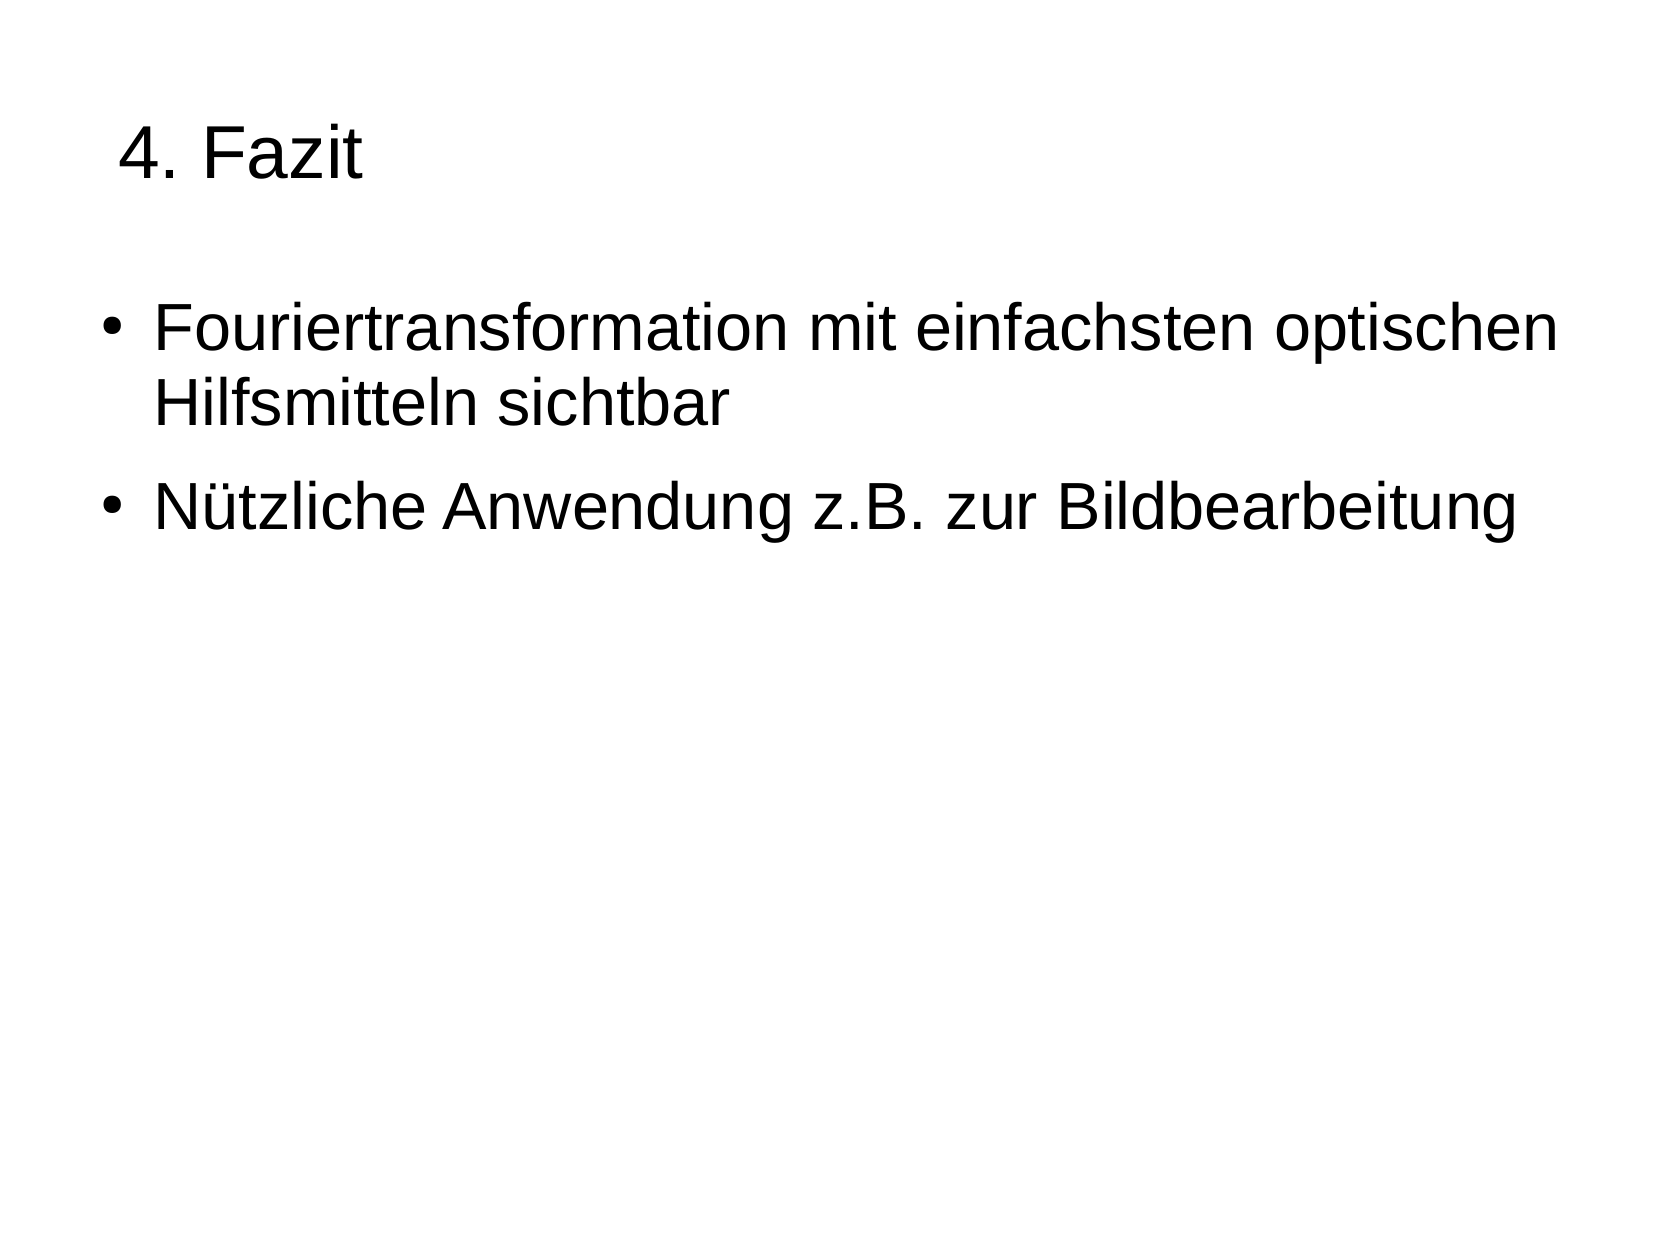

# 4. Fazit
Fouriertransformation mit einfachsten optischen Hilfsmitteln sichtbar
Nützliche Anwendung z.B. zur Bildbearbeitung